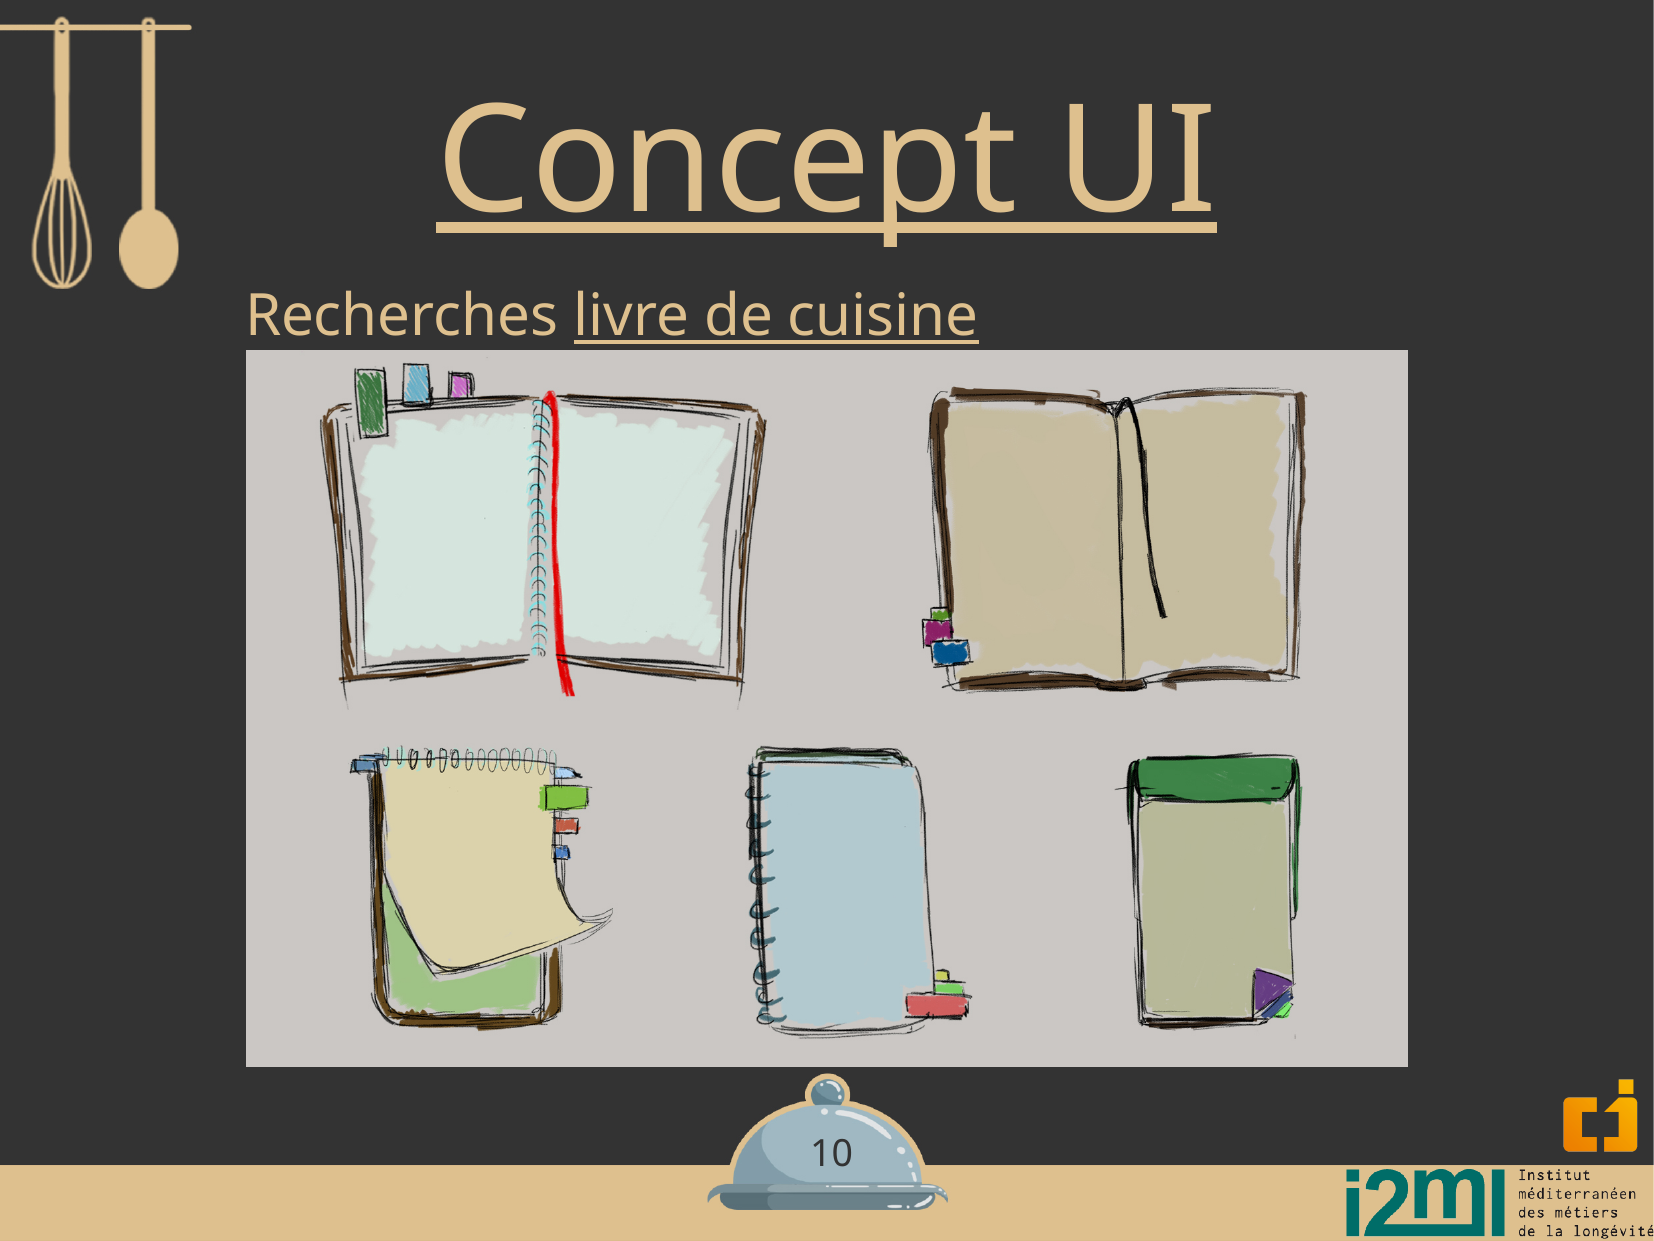

# Concept UI
Recherches livre de cuisine